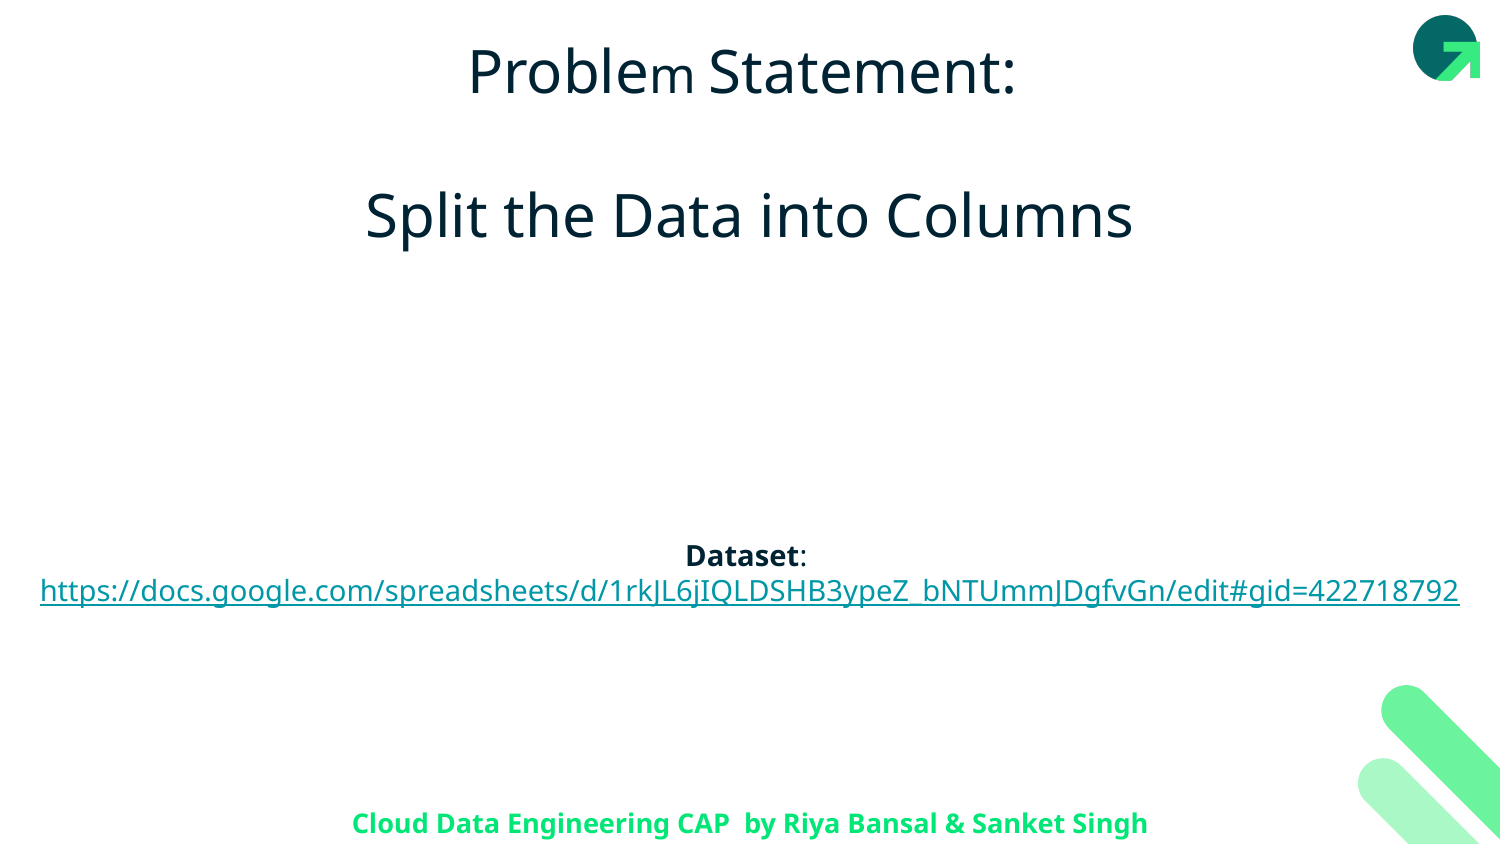

# Problem Statement: Split the Data into Columns Dataset: https://docs.google.com/spreadsheets/d/1rkJL6jIQLDSHB3ypeZ_bNTUmmJDgfvGn/edit#gid=422718792
Cloud Data Engineering CAP by Riya Bansal & Sanket Singh